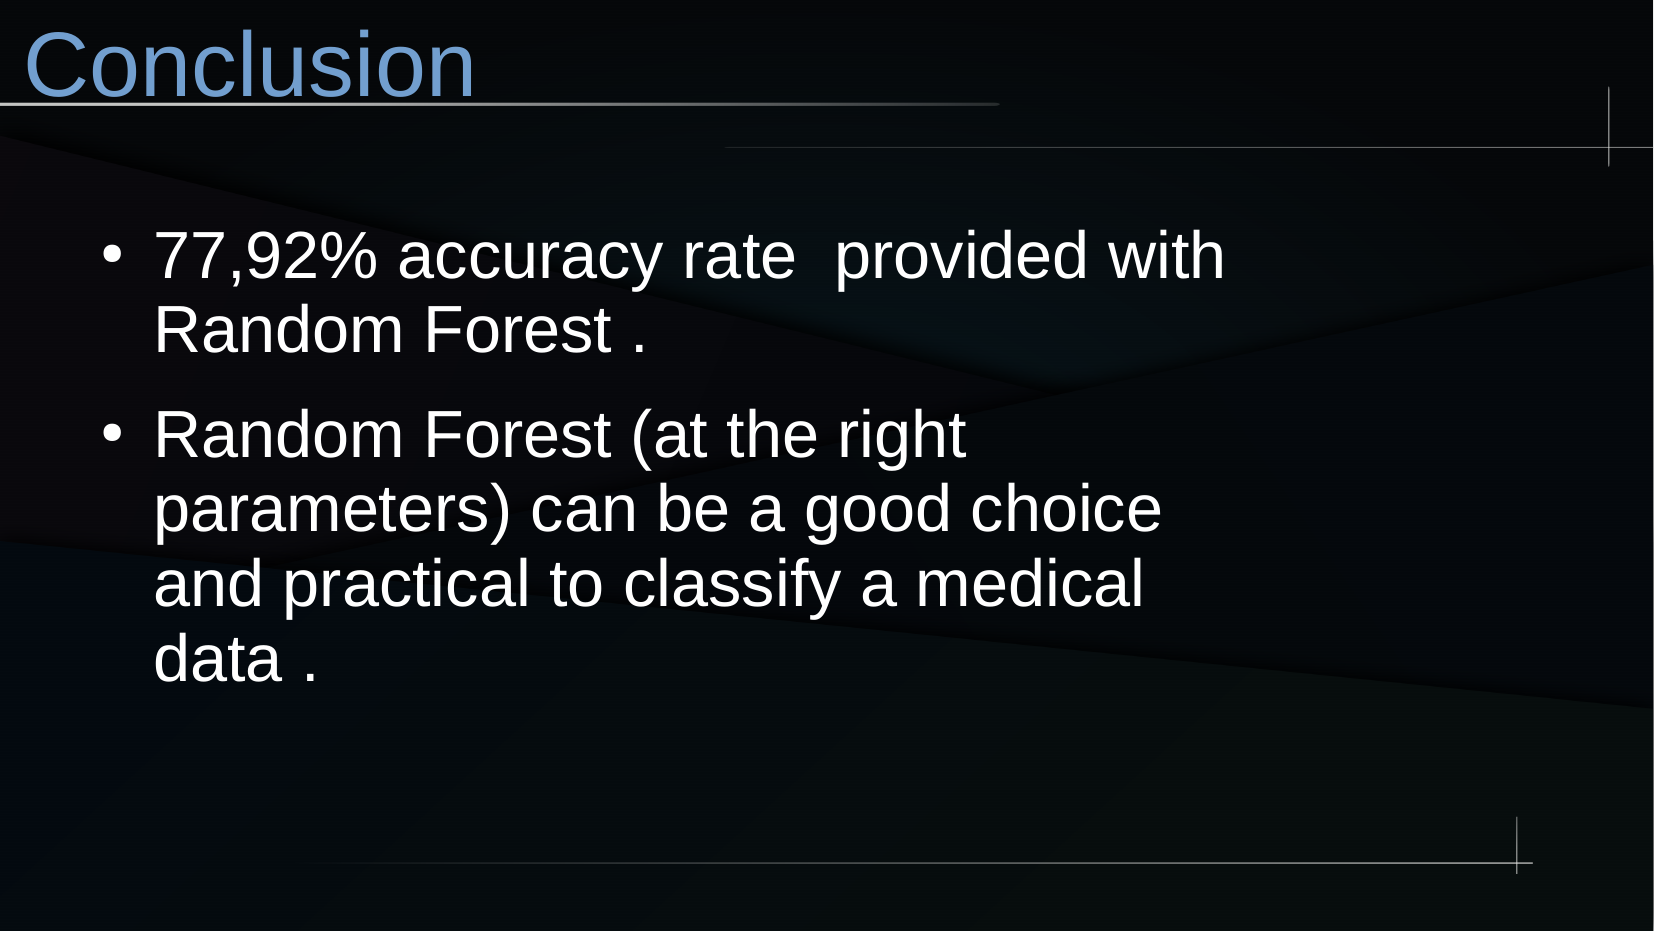

# Conclusion
77,92% accuracy rate provided with Random Forest .
Random Forest (at the right parameters) can be a good choice and practical to classify a medical data .